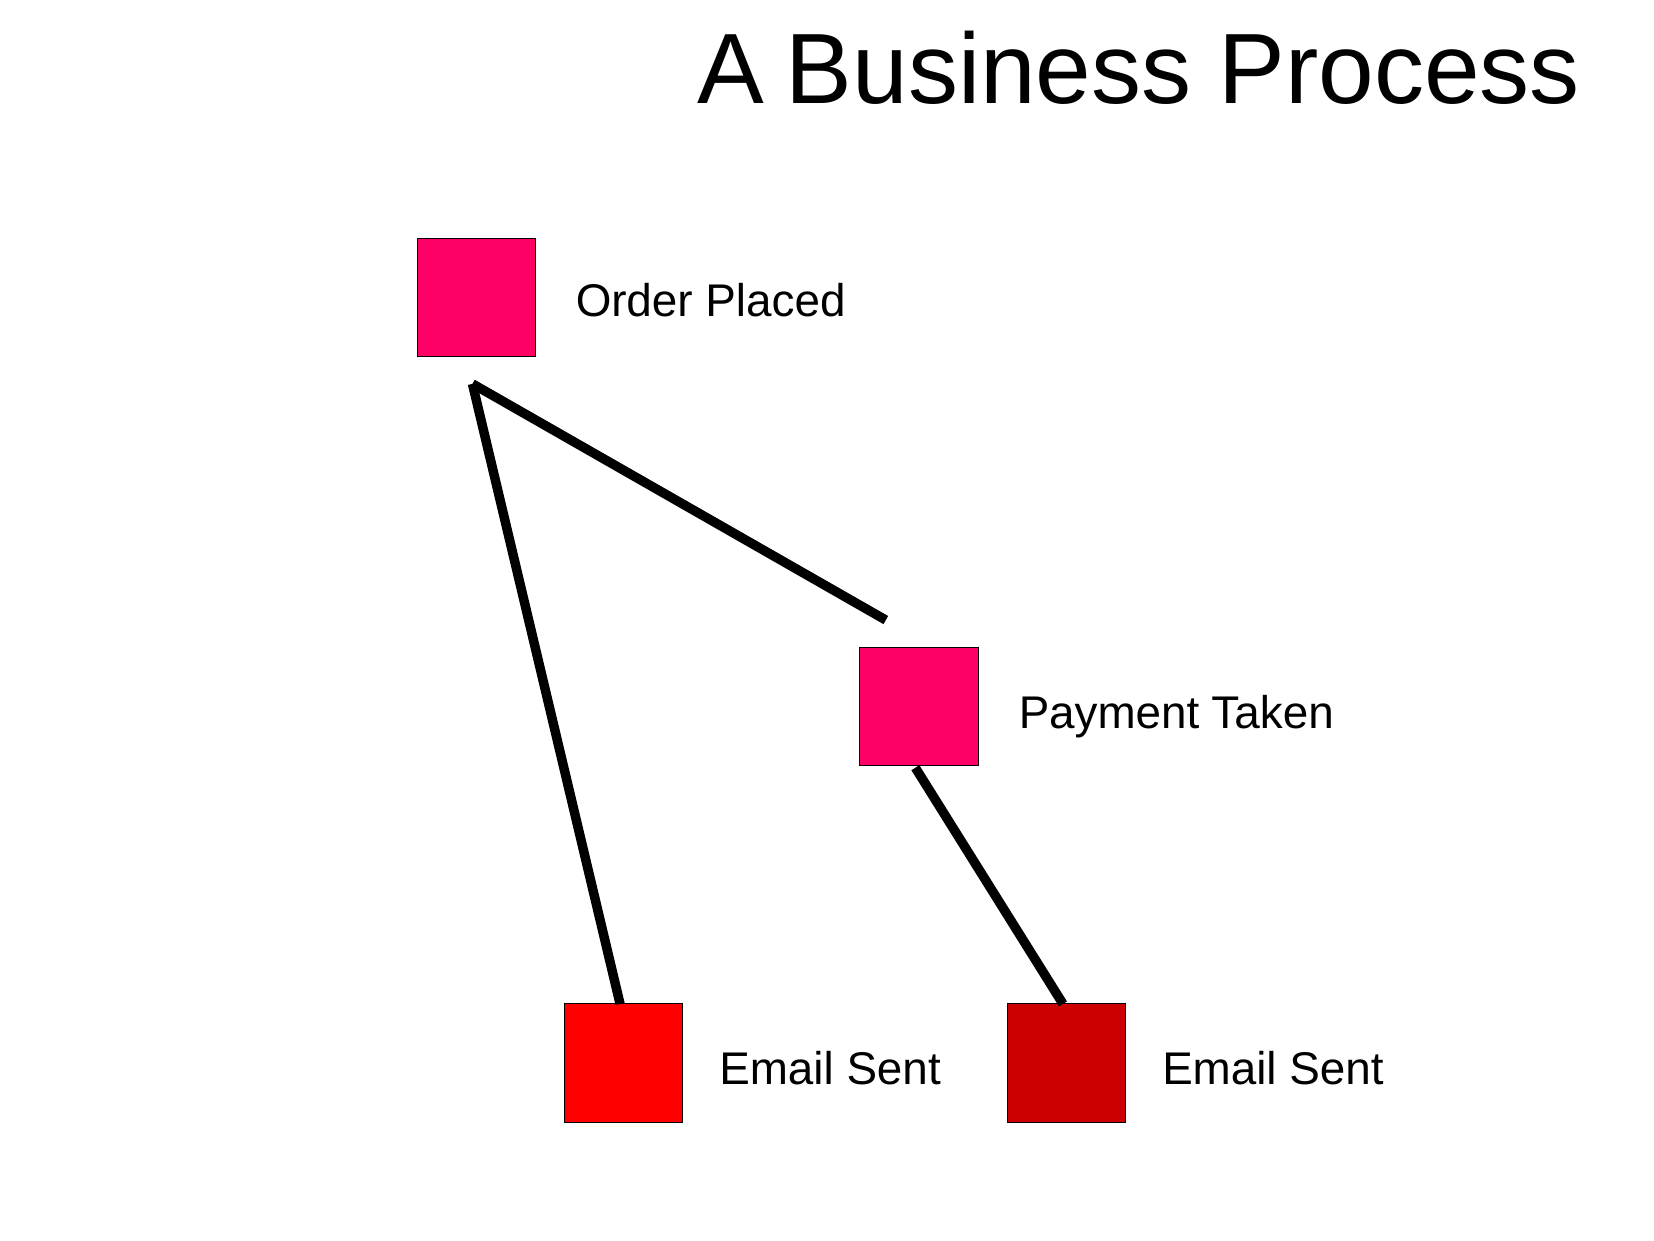

A Business Process
Order Placed
Payment Taken
Email Sent
Email Sent